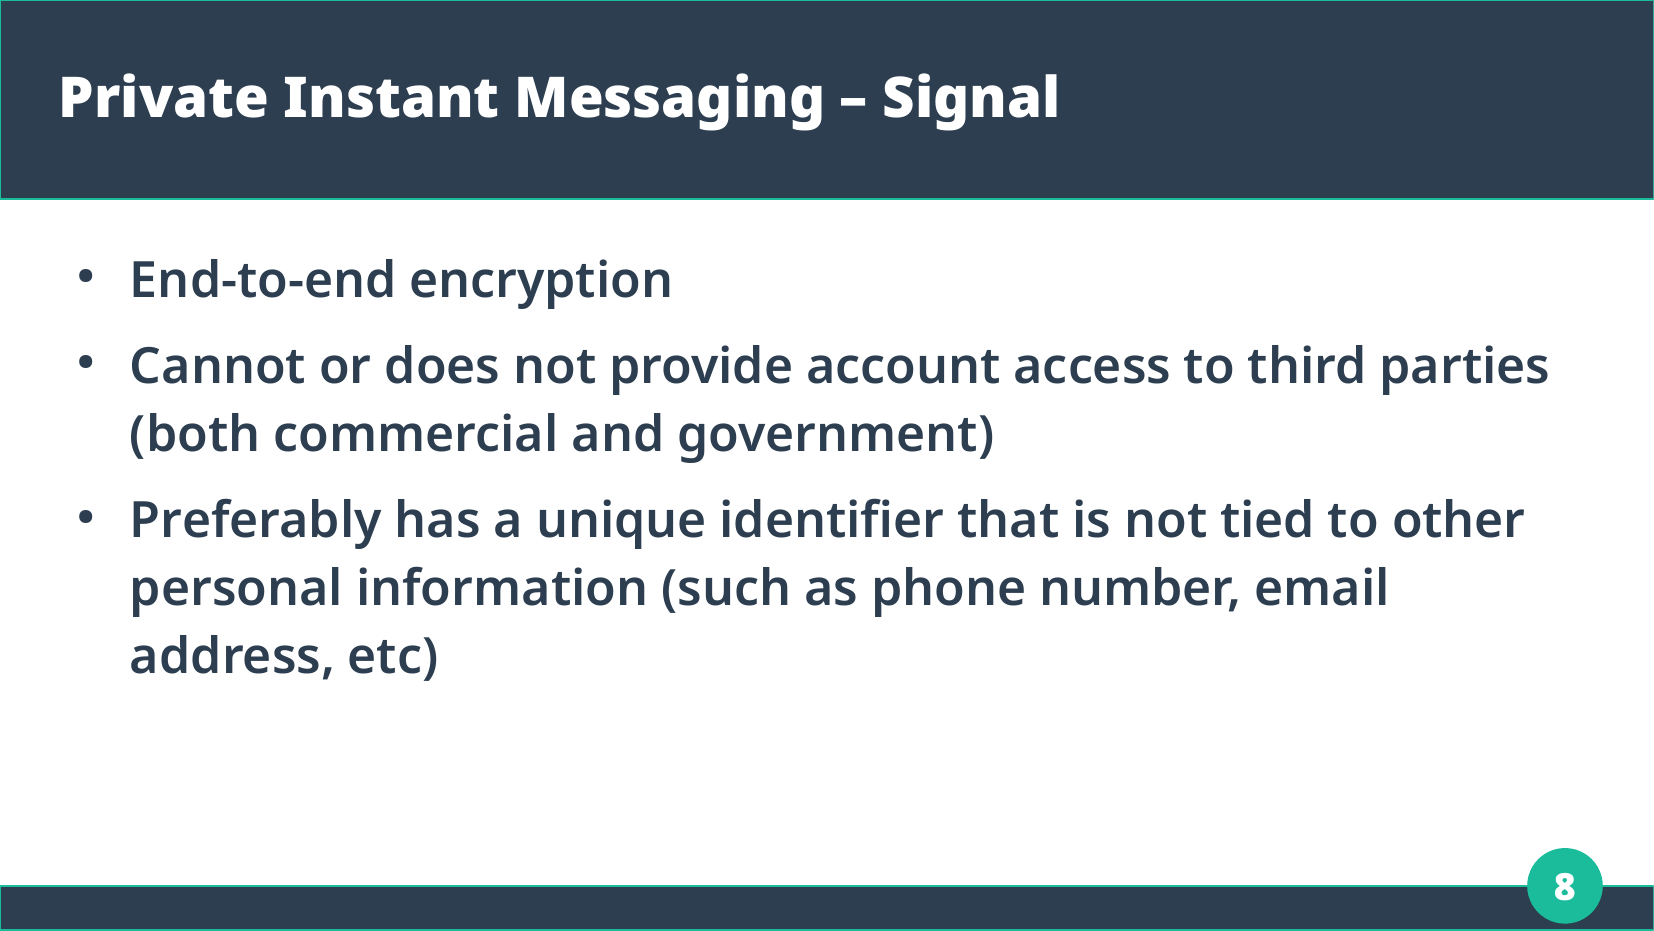

# Private Instant Messaging – Signal
End-to-end encryption
Cannot or does not provide account access to third parties (both commercial and government)
Preferably has a unique identifier that is not tied to other personal information (such as phone number, email address, etc)
8